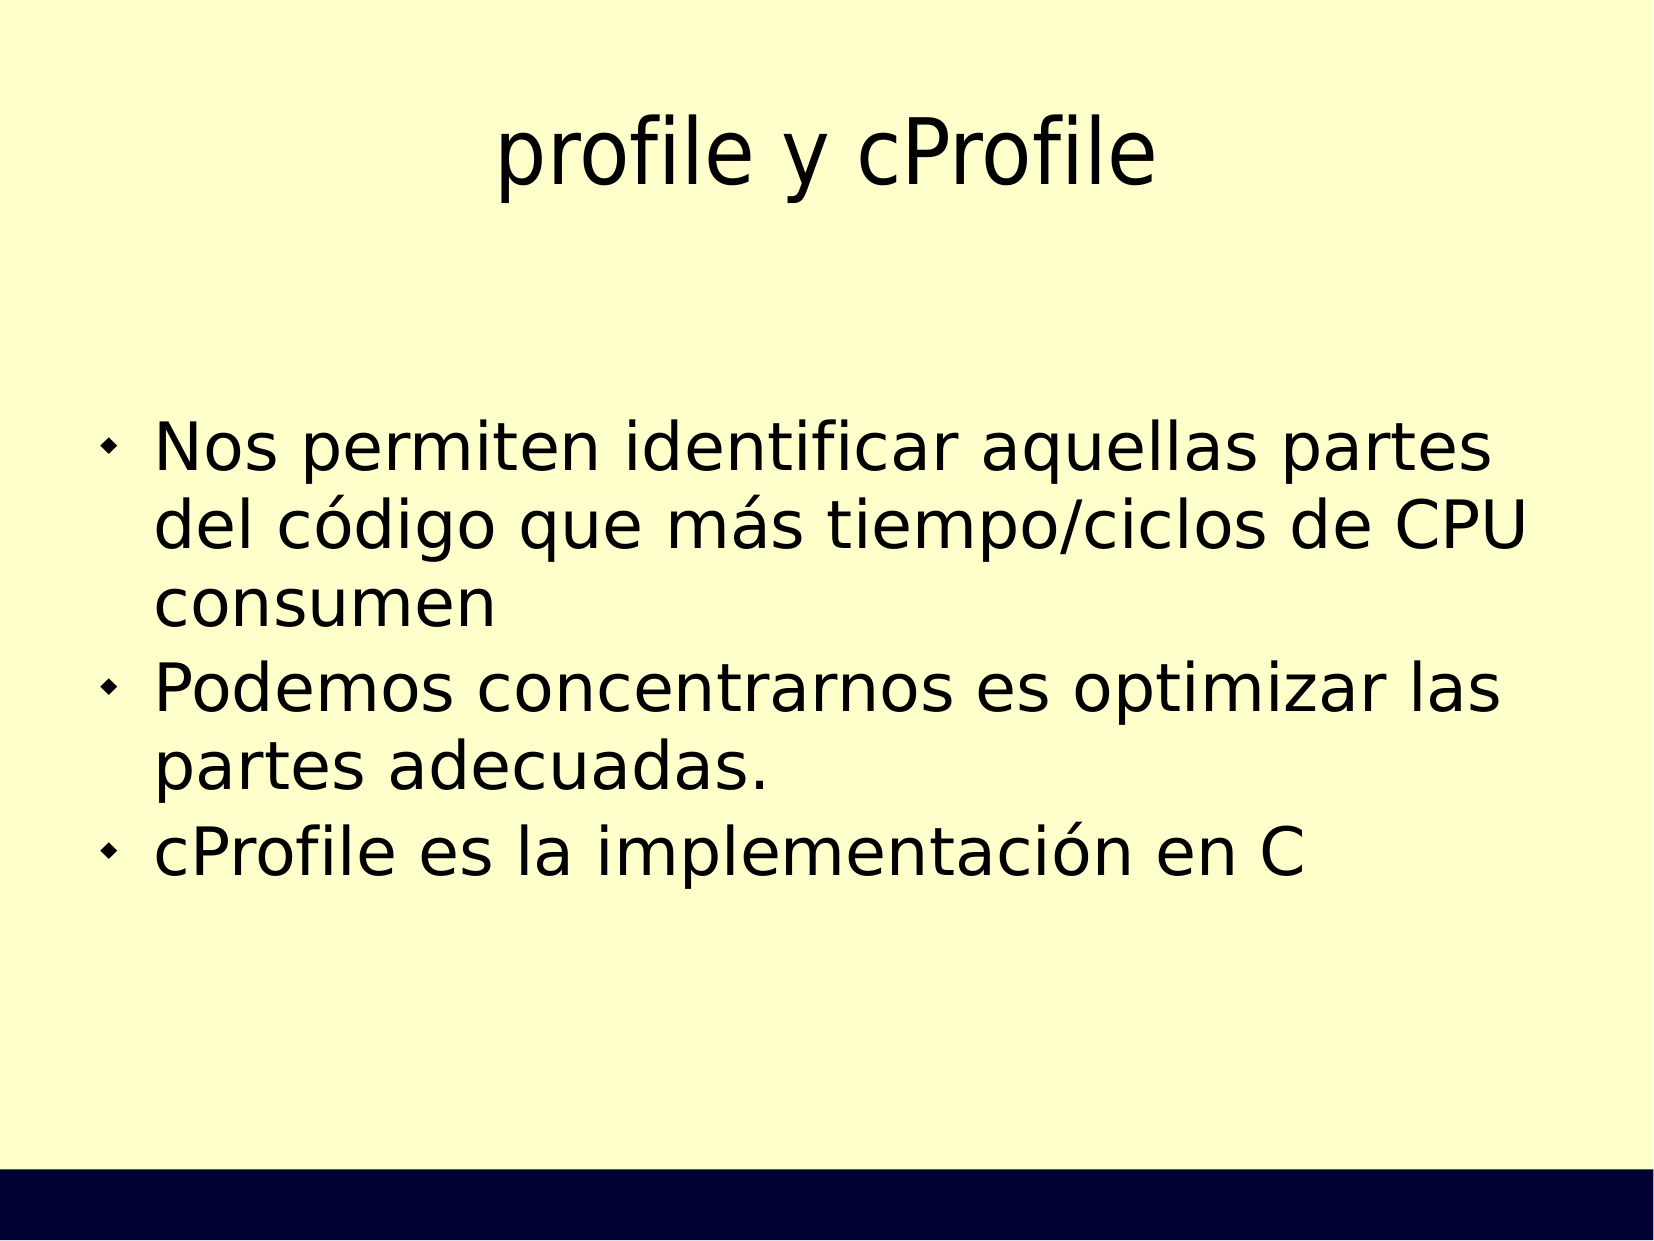

# profile y cProfile
Nos permiten identificar aquellas partes del código que más tiempo/ciclos de CPU consumen
Podemos concentrarnos es optimizar las partes adecuadas.
cProfile es la implementación en C